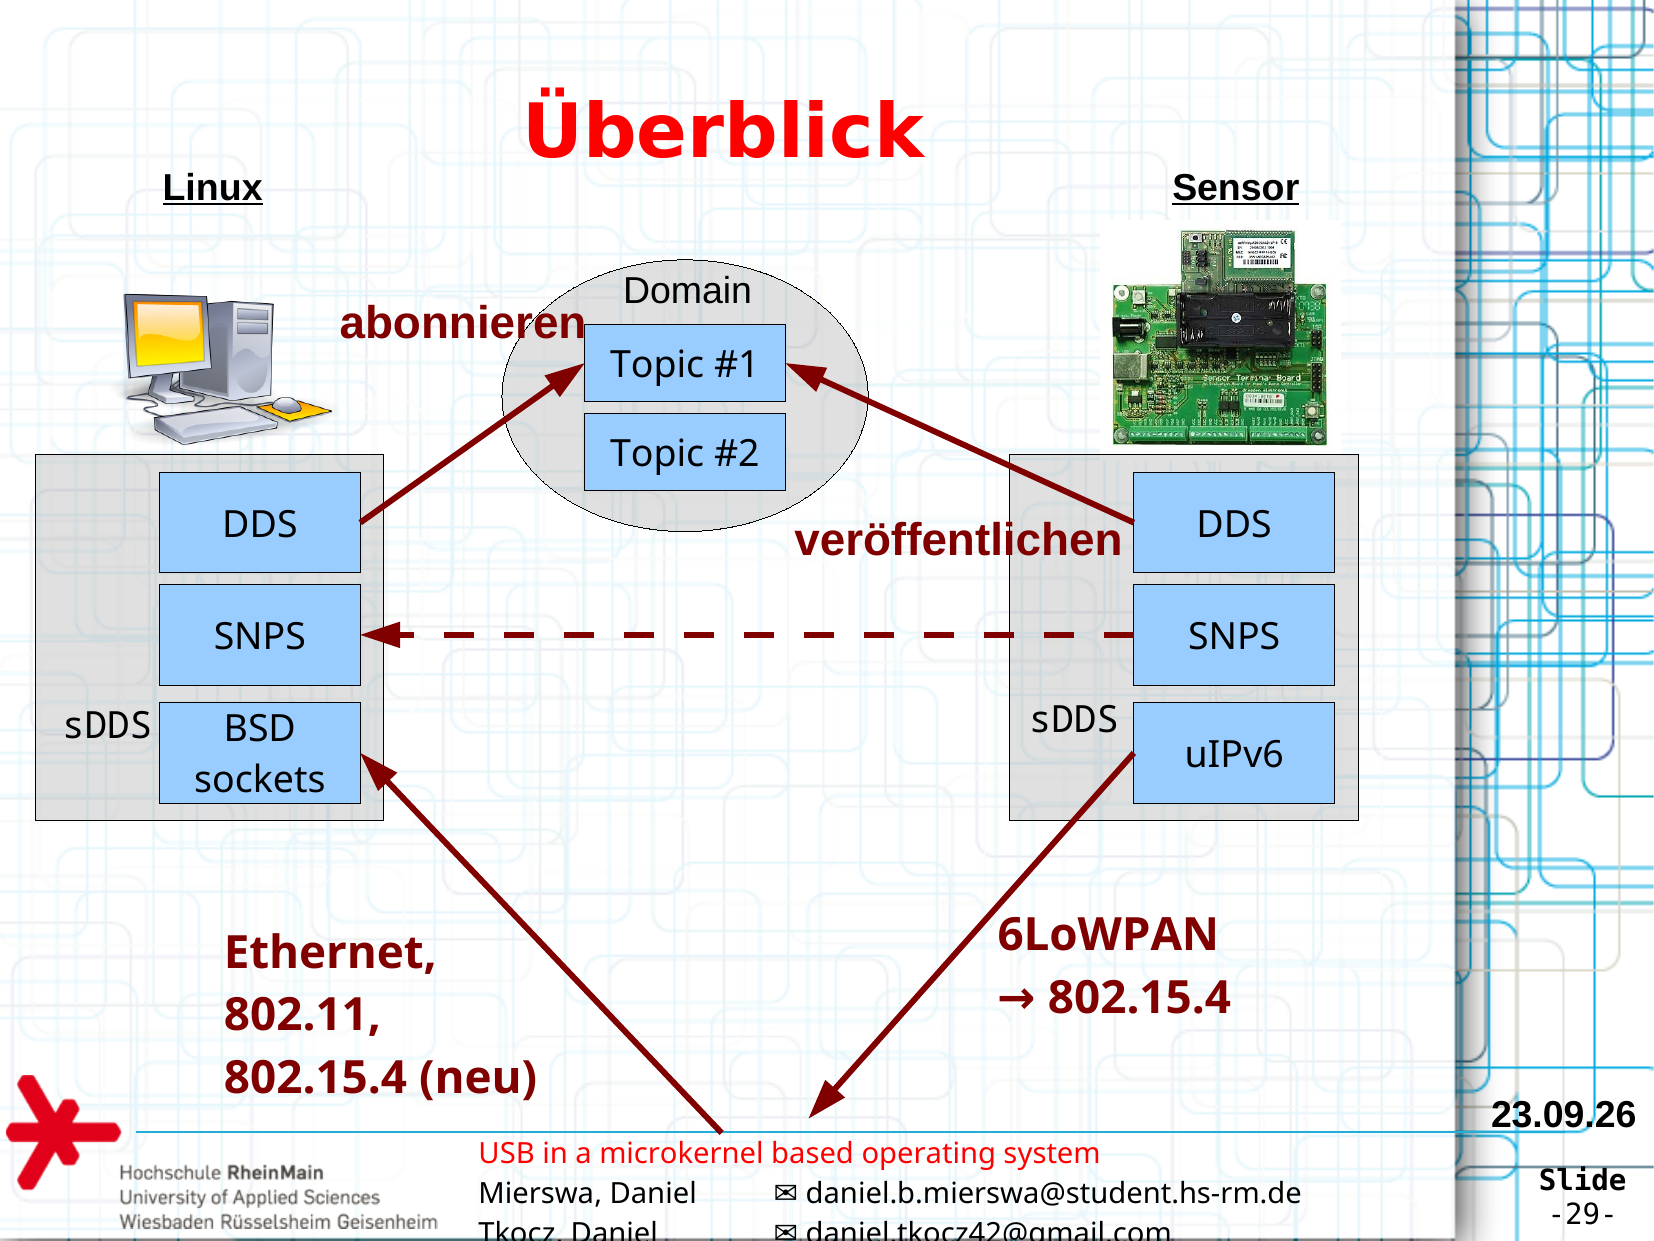

# Überblick
Linux
Sensor
Domain
abonnieren
Topic #1
Topic #2
DDS
DDS
veröffentlichen
SNPS
SNPS
sDDS
sDDS
BSD
sockets
uIPv6
6LoWPAN
→ 802.15.4
Ethernet,
802.11,
802.15.4 (neu)
29